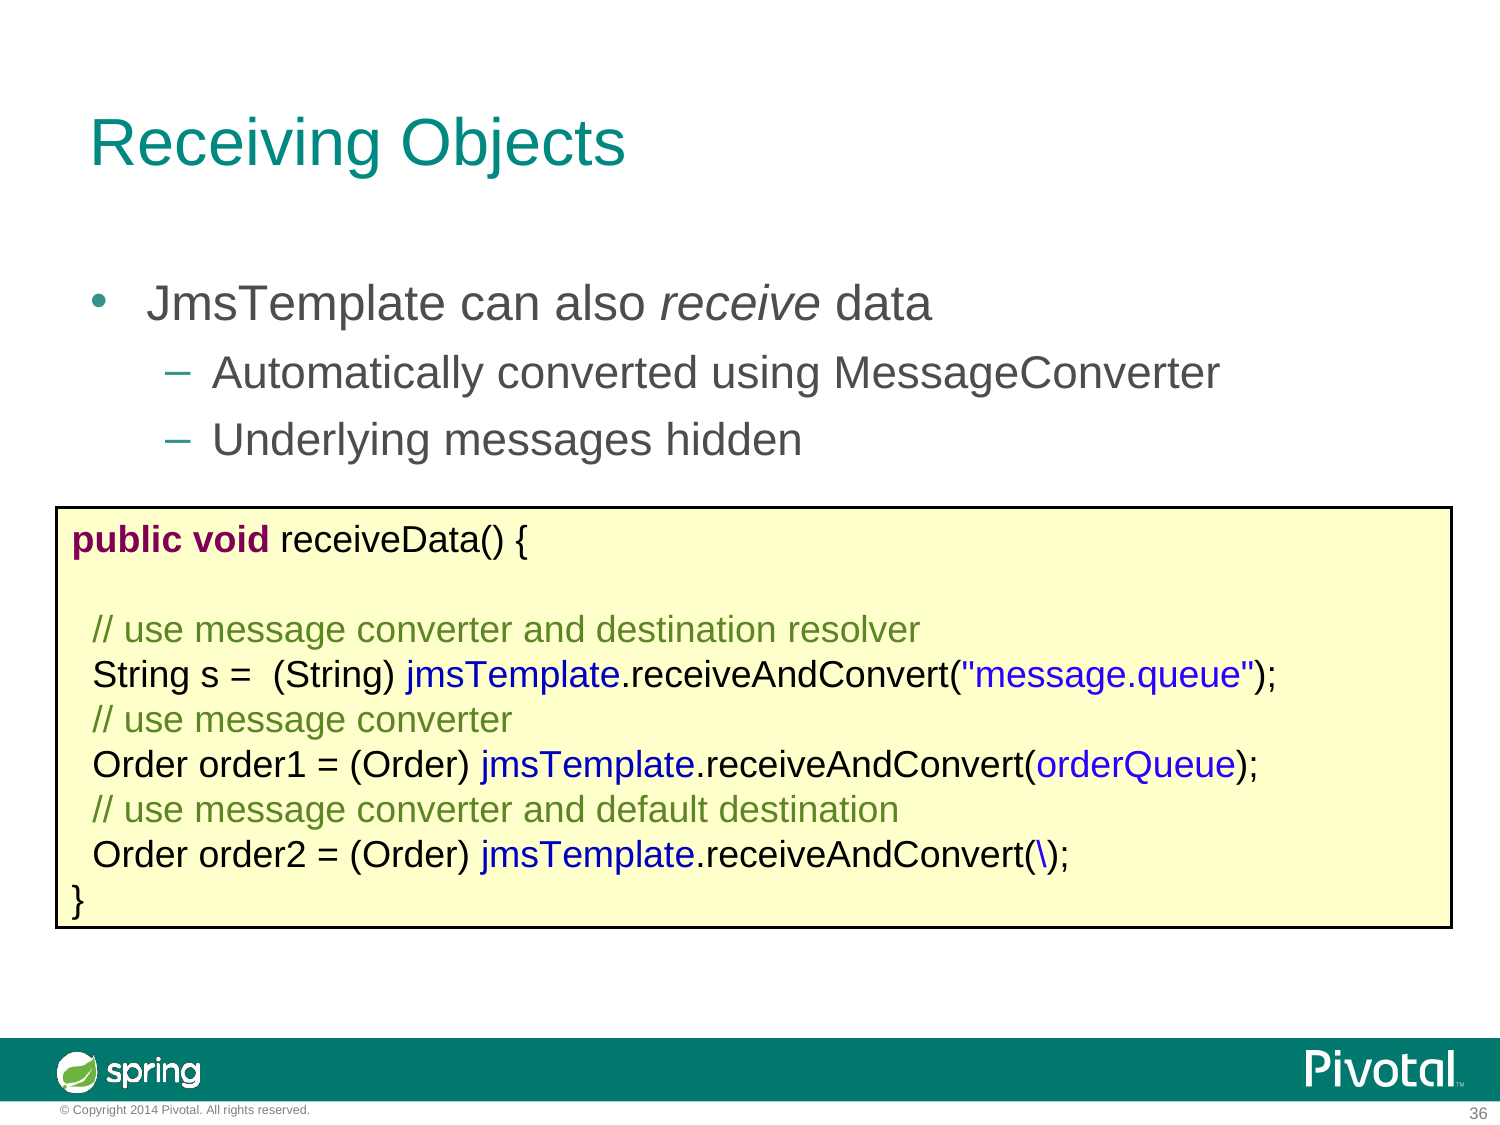

# Receiving Objects
JmsTemplate can also receive data
Automatically converted using MessageConverter
Underlying messages hidden
public void receiveData() {
 // use message converter and destination resolver
 String s = (String) jmsTemplate.receiveAndConvert("message.queue");
 // use message converter
 Order order1 = (Order) jmsTemplate.receiveAndConvert(orderQueue);
 // use message converter and default destination
 Order order2 = (Order) jmsTemplate.receiveAndConvert(\);
}